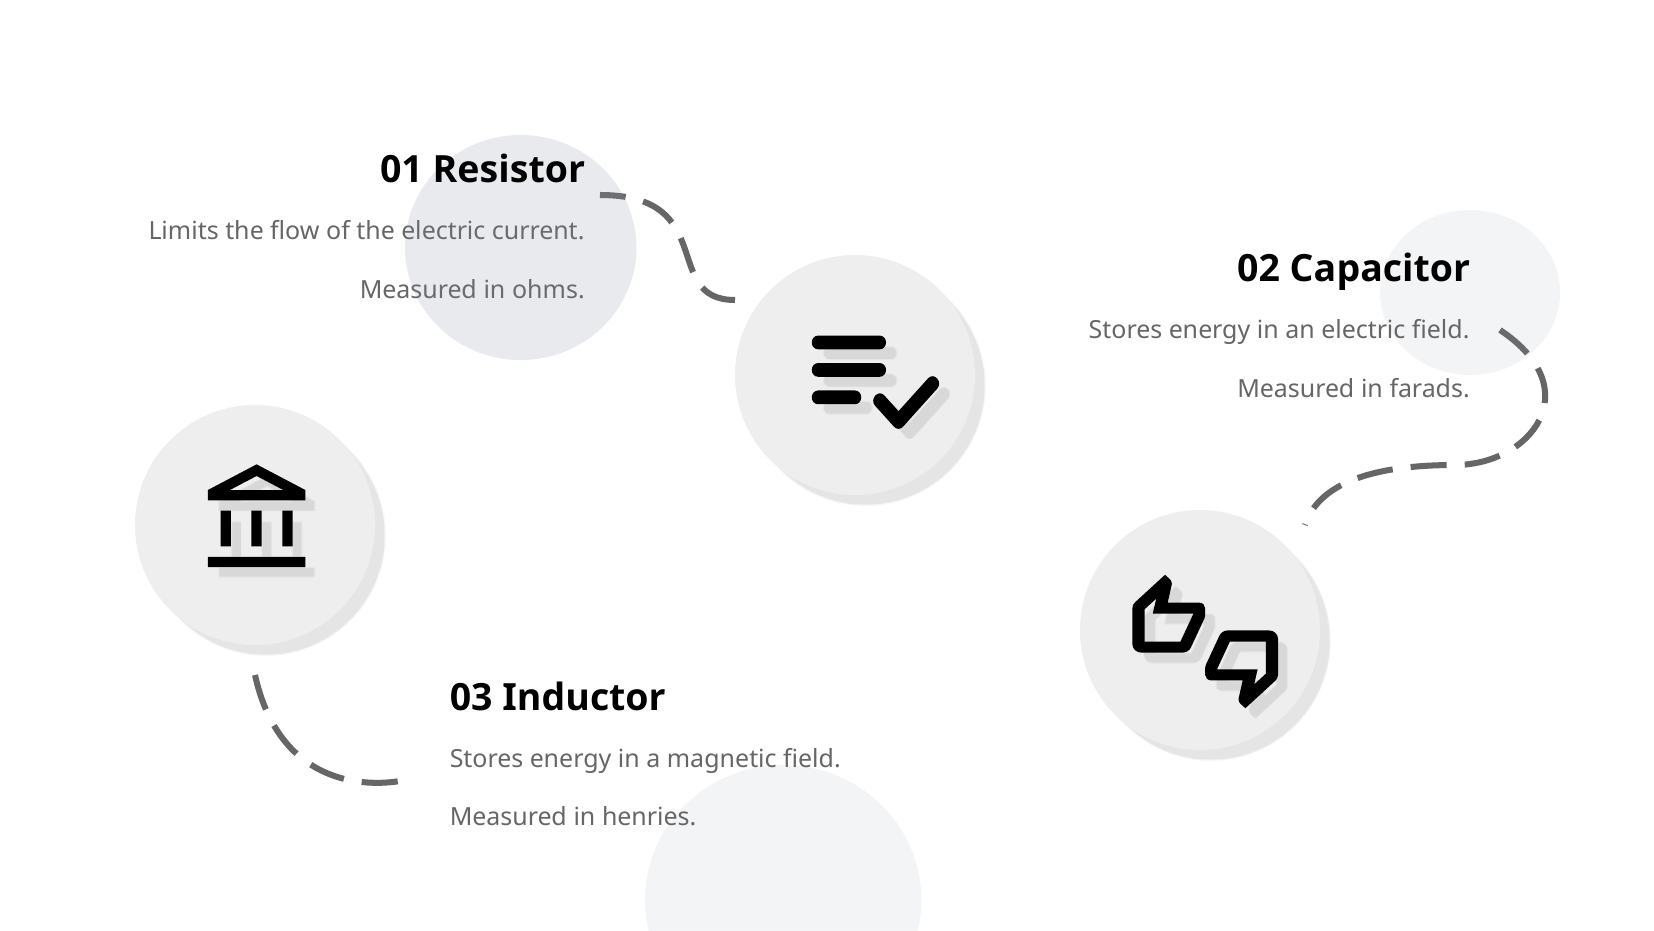

01 Resistor
Limits the flow of the electric current.
Measured in ohms.
02 Capacitor
Stores energy in an electric field.
Measured in farads.
03 Inductor
Stores energy in a magnetic field.
Measured in henries.